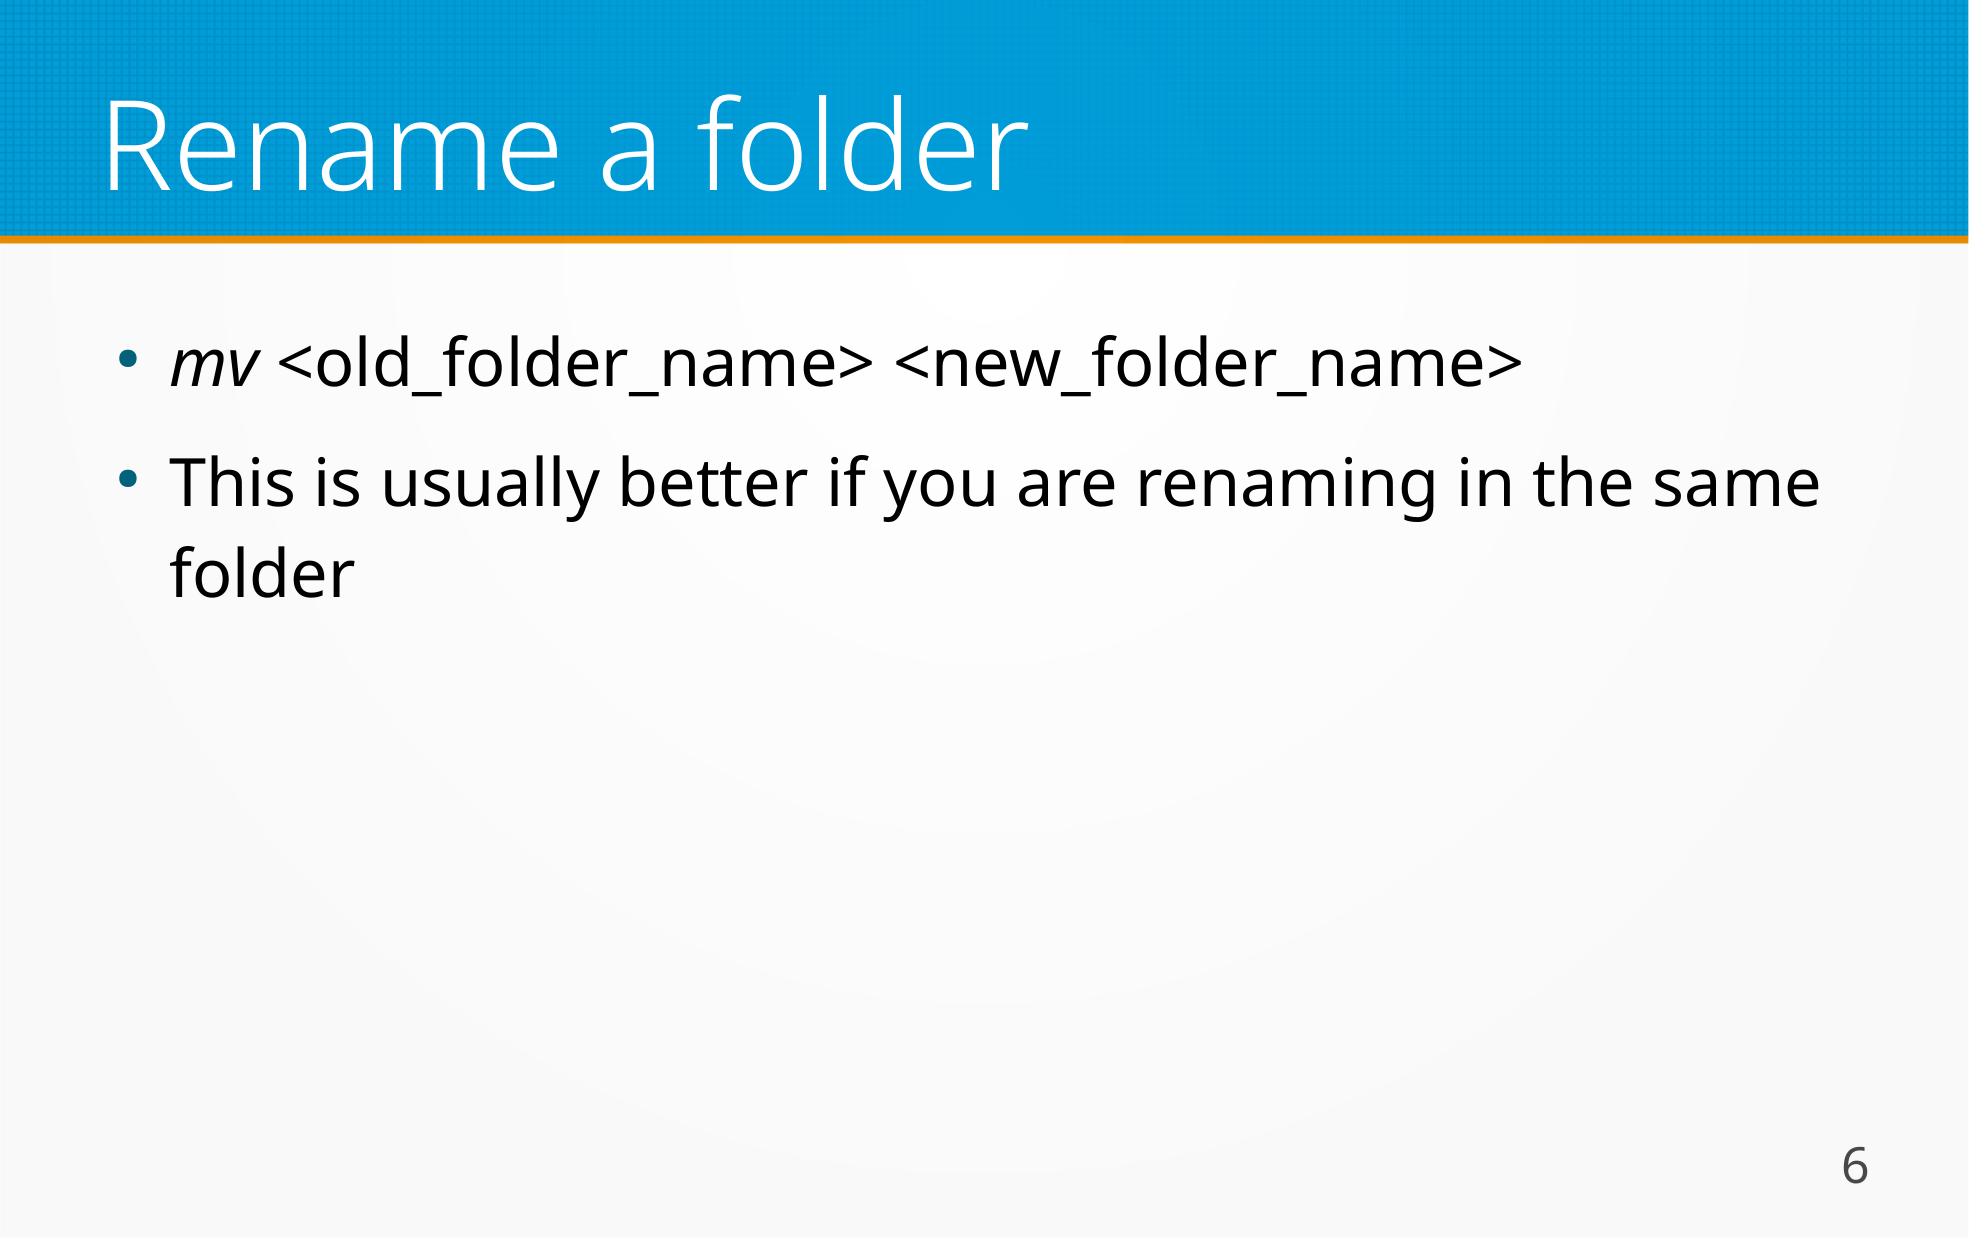

# Rename a folder
mv <old_folder_name> <new_folder_name>
This is usually better if you are renaming in the same folder
6